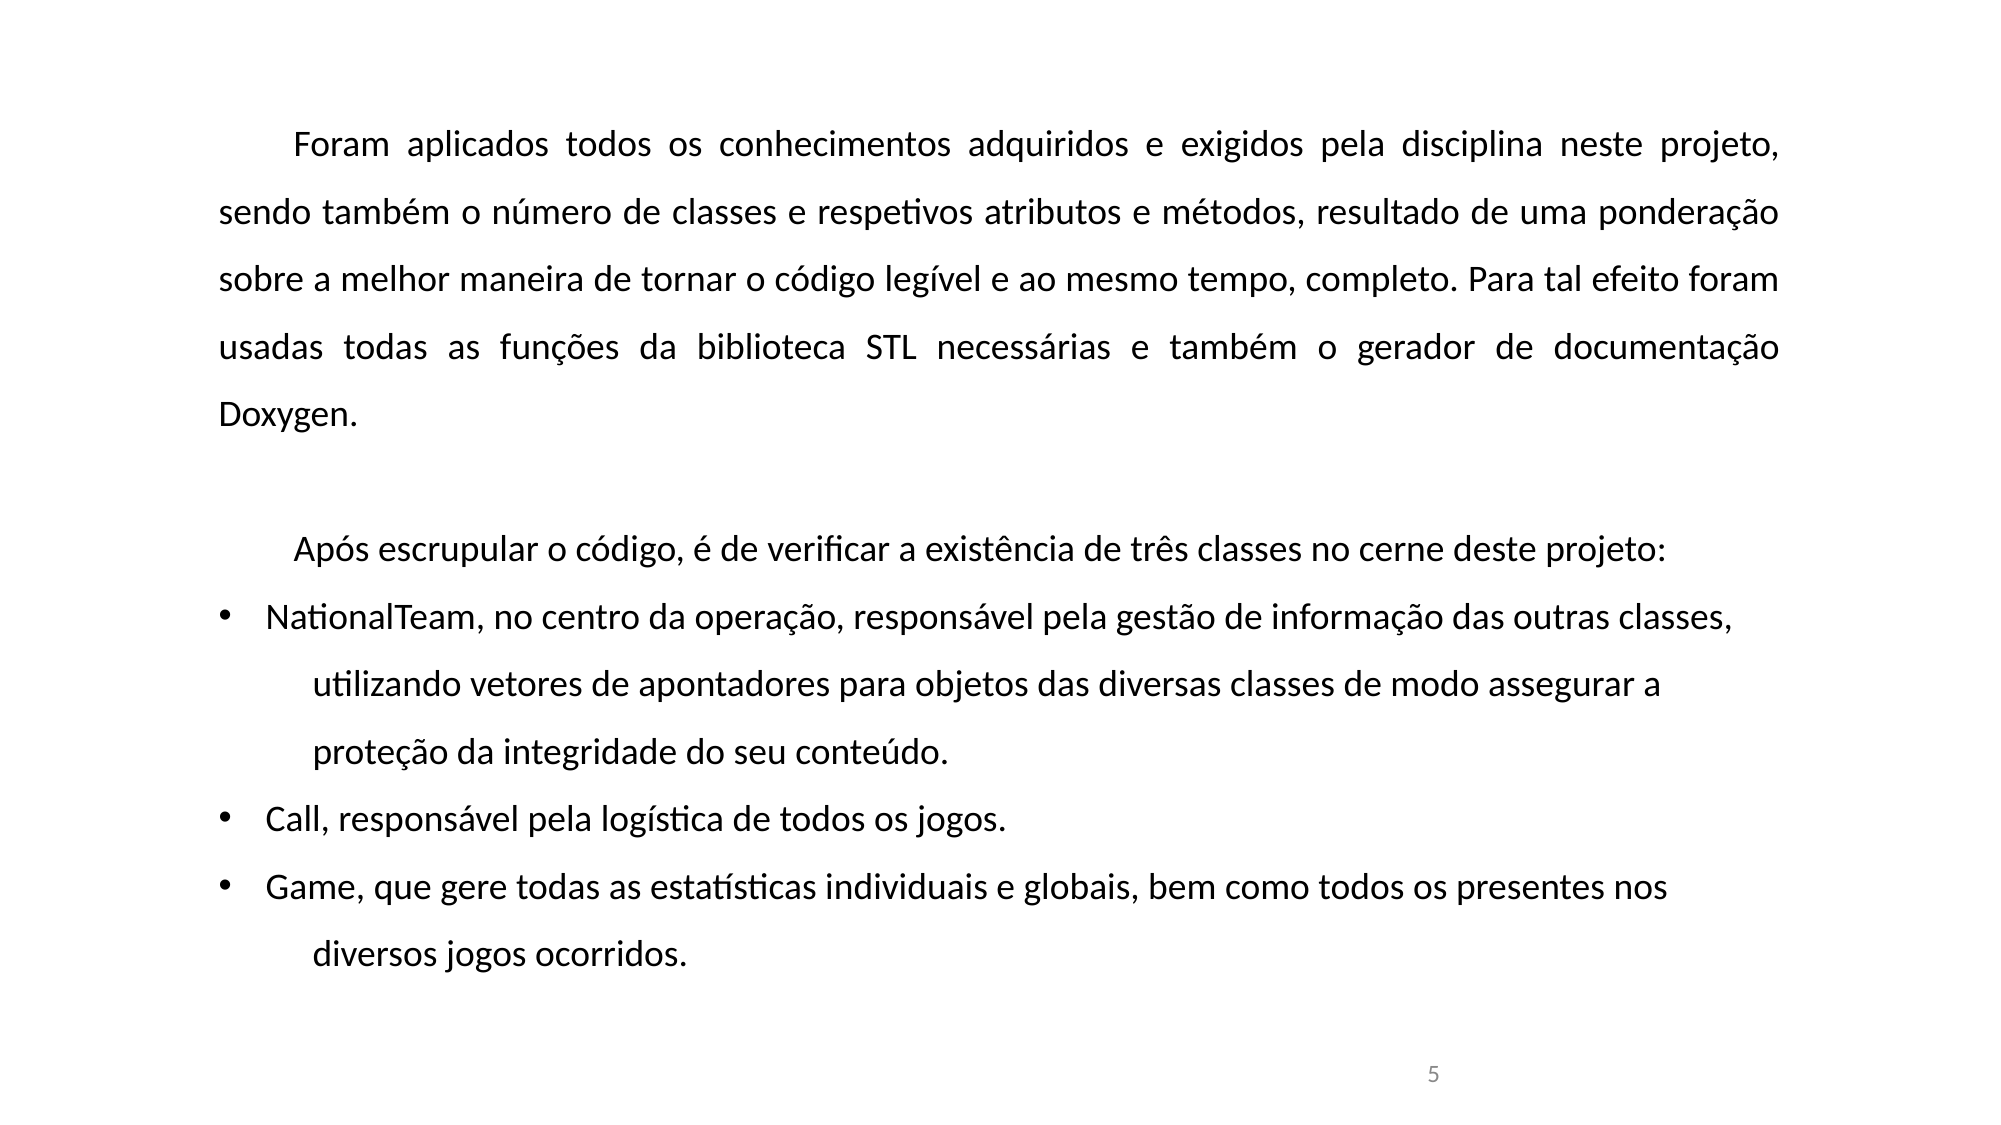

Foram aplicados todos os conhecimentos adquiridos e exigidos pela disciplina neste projeto, sendo também o número de classes e respetivos atributos e métodos, resultado de uma ponderação sobre a melhor maneira de tornar o código legível e ao mesmo tempo, completo. Para tal efeito foram usadas todas as funções da biblioteca STL necessárias e também o gerador de documentação Doxygen.
	Após escrupular o código, é de verificar a existência de três classes no cerne deste projeto:
NationalTeam, no centro da operação, responsável pela gestão de informação das outras classes, utilizando vetores de apontadores para objetos das diversas classes de modo assegurar a proteção da integridade do seu conteúdo.
Call, responsável pela logística de todos os jogos.
Game, que gere todas as estatísticas individuais e globais, bem como todos os presentes nos diversos jogos ocorridos.